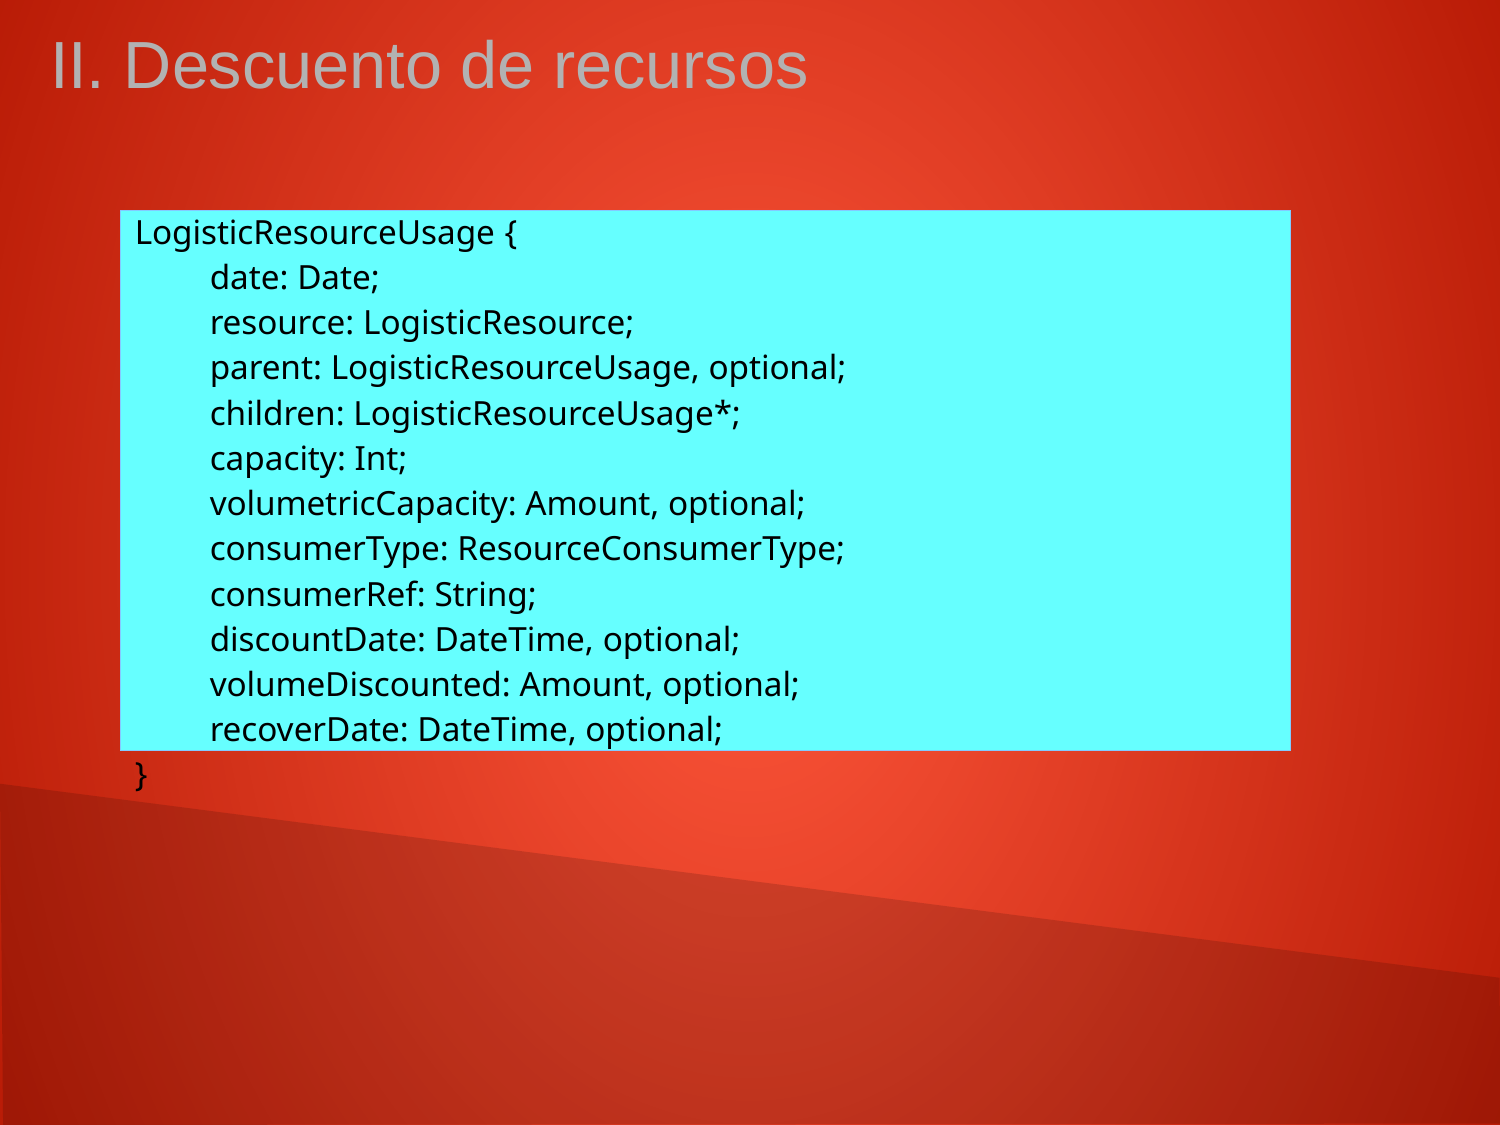

II. Descuento de recursos
LogisticResourceUsage {
	date: Date;
	resource: LogisticResource;
	parent: LogisticResourceUsage, optional;
	children: LogisticResourceUsage*;
	capacity: Int;
	volumetricCapacity: Amount, optional;
	consumerType: ResourceConsumerType;
	consumerRef: String;
	discountDate: DateTime, optional;
	volumeDiscounted: Amount, optional;
	recoverDate: DateTime, optional;
}